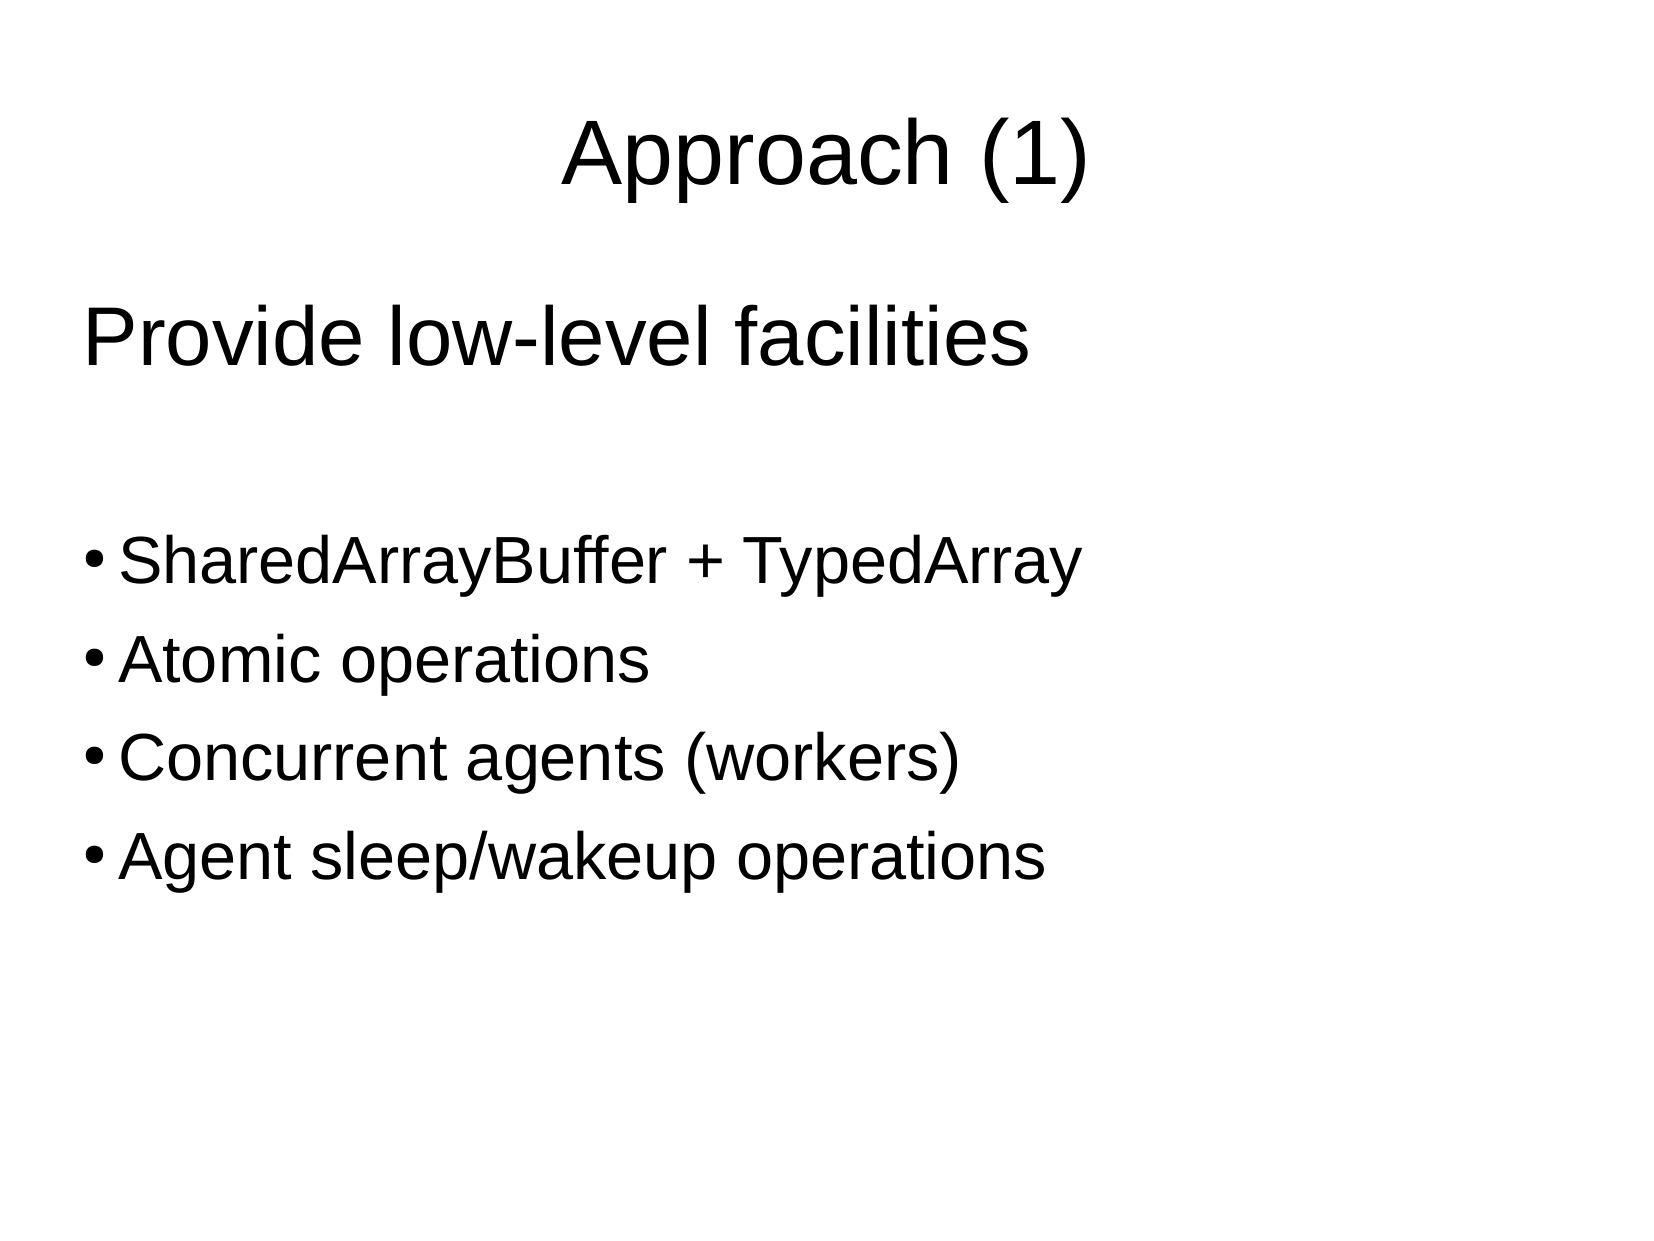

# Approach (1)
Provide low-level facilities
SharedArrayBuffer + TypedArray
Atomic operations
Concurrent agents (workers)
Agent sleep/wakeup operations